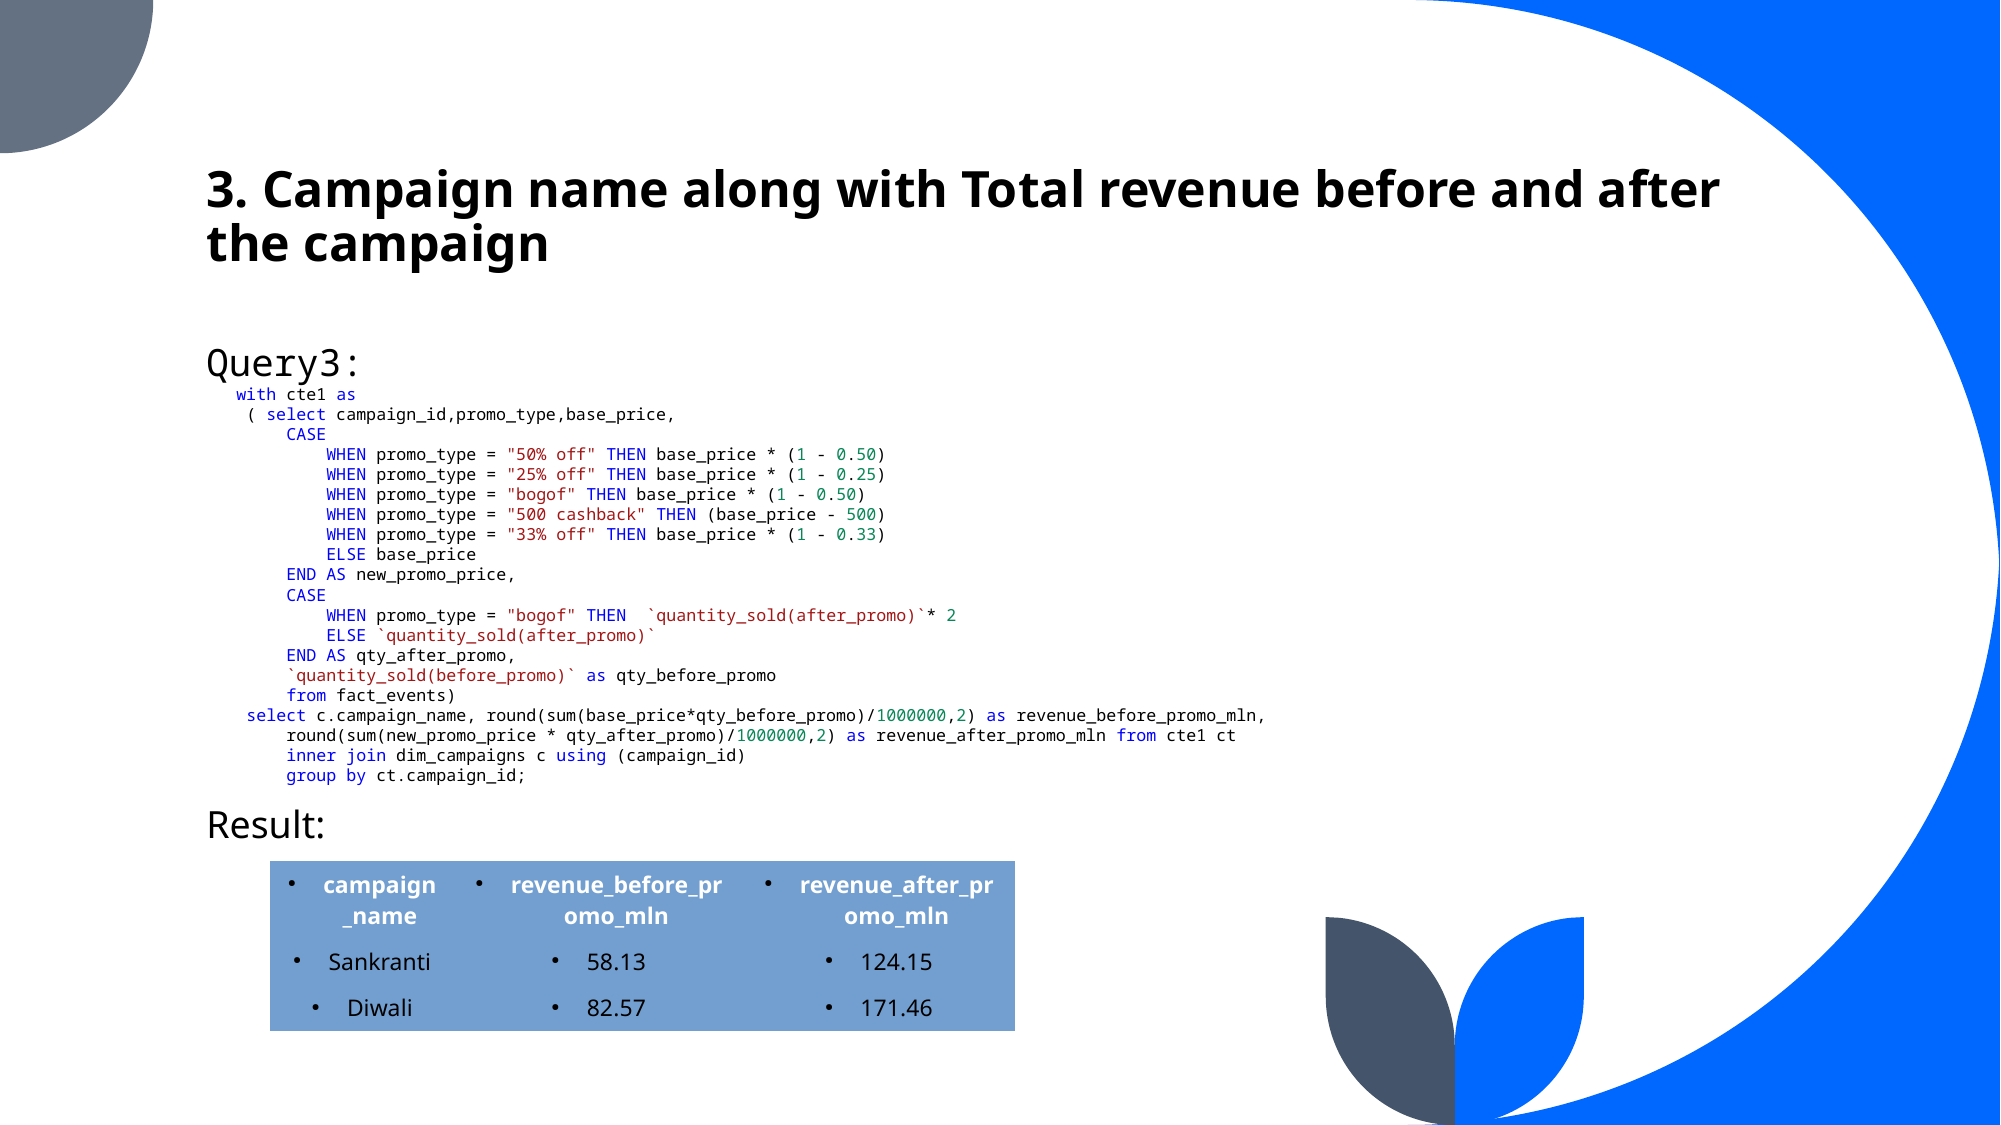

# 3. Campaign name along with Total revenue before and after the campaign
Query3:
 with cte1 as
    ( select campaign_id,promo_type,base_price,
        CASE
            WHEN promo_type = "50% off" THEN base_price * (1 - 0.50)
            WHEN promo_type = "25% off" THEN base_price * (1 - 0.25)
            WHEN promo_type = "bogof" THEN base_price * (1 - 0.50)
            WHEN promo_type = "500 cashback" THEN (base_price - 500)
            WHEN promo_type = "33% off" THEN base_price * (1 - 0.33)
            ELSE base_price
        END AS new_promo_price,
        CASE
            WHEN promo_type = "bogof" THEN  `quantity_sold(after_promo)`* 2
            ELSE `quantity_sold(after_promo)`
        END AS qty_after_promo,
        `quantity_sold(before_promo)` as qty_before_promo
        from fact_events)
    select c.campaign_name, round(sum(base_price*qty_before_promo)/1000000,2) as revenue_before_promo_mln,
        round(sum(new_promo_price * qty_after_promo)/1000000,2) as revenue_after_promo_mln from cte1 ct
        inner join dim_campaigns c using (campaign_id)
        group by ct.campaign_id;
Result:
| campaign\_name | revenue\_before\_promo\_mln | revenue\_after\_promo\_mln |
| --- | --- | --- |
| Sankranti | 58.13 | 124.15 |
| Diwali | 82.57 | 171.46 |